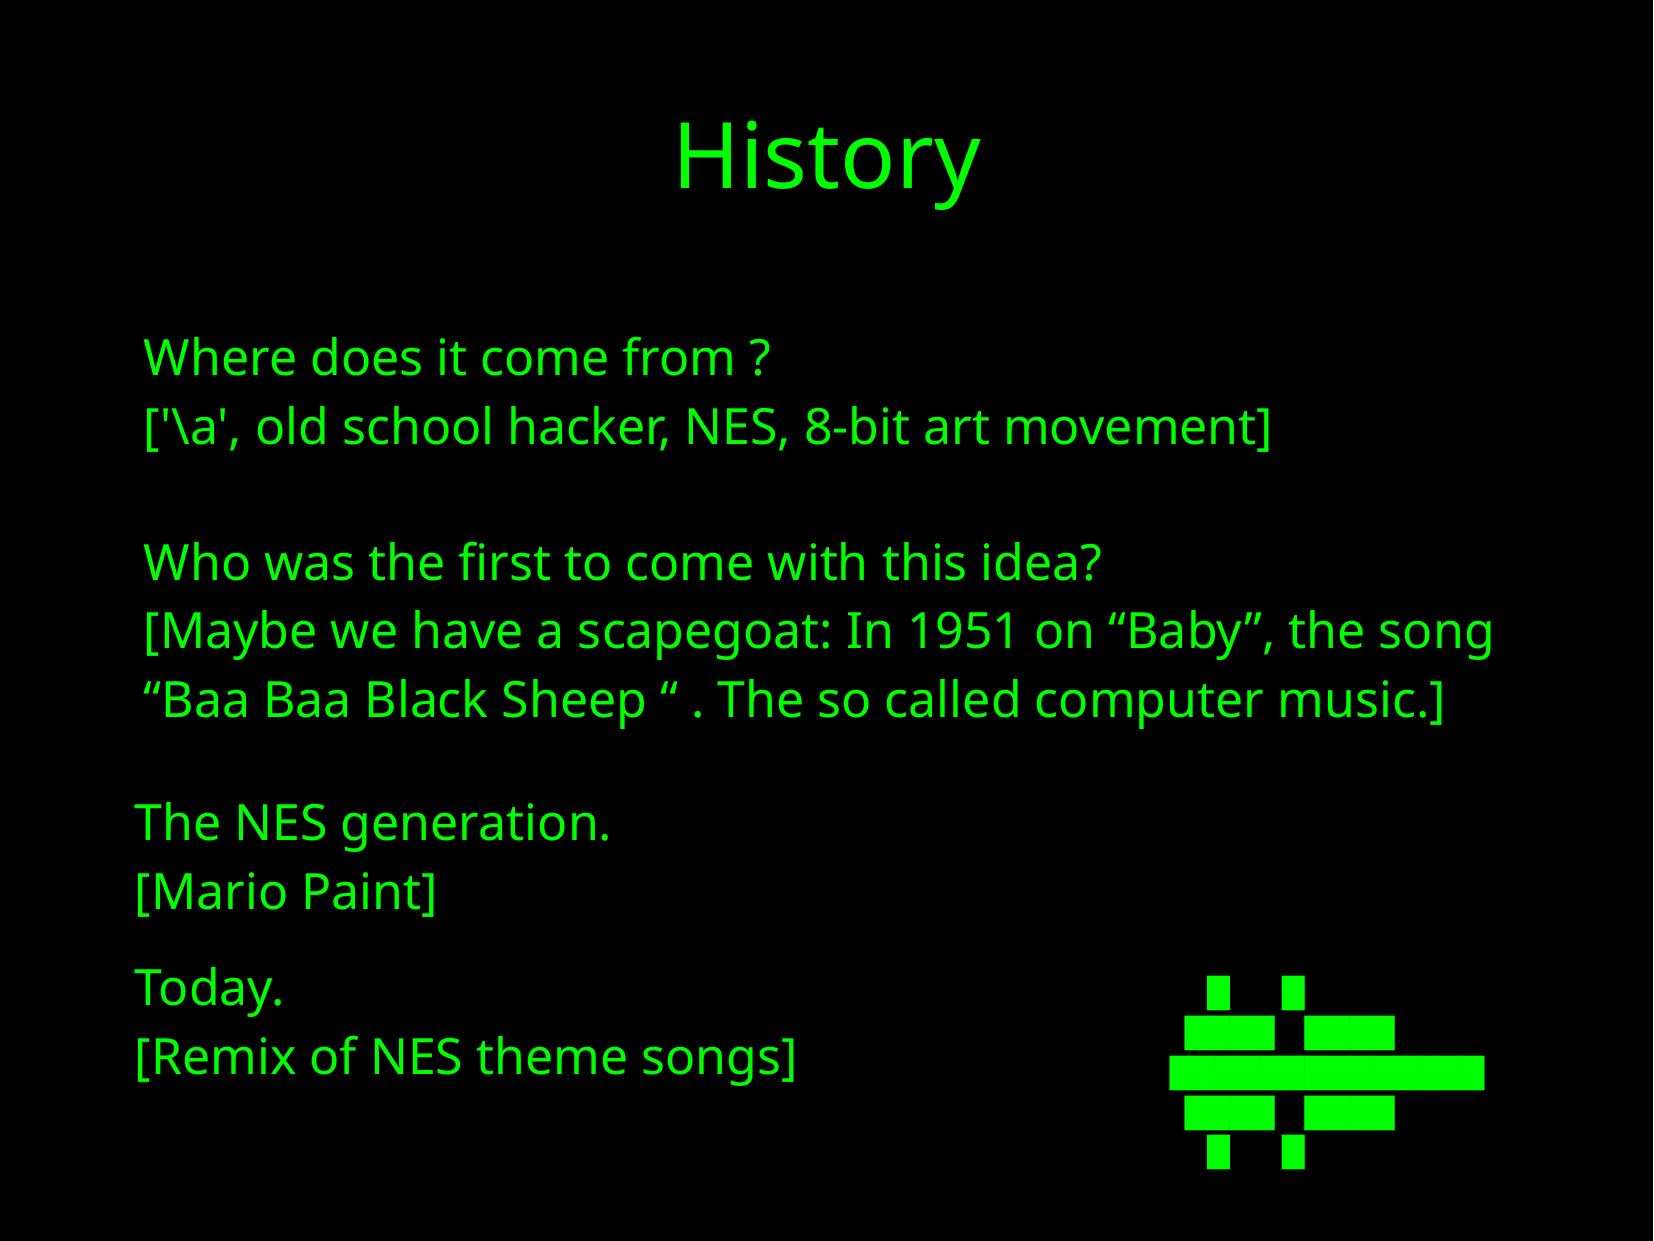

# History
Where does it come from ?
['\a', old school hacker, NES, 8-bit art movement]
Who was the first to come with this idea?
[Maybe we have a scapegoat: In 1951 on “Baby”, the song “Baa Baa Black Sheep “ . The so called computer music.]
The NES generation.
[Mario Paint]
 █ █
 ████ ████
██████████████
 ████ ████
 █ █
Today.
[Remix of NES theme songs]